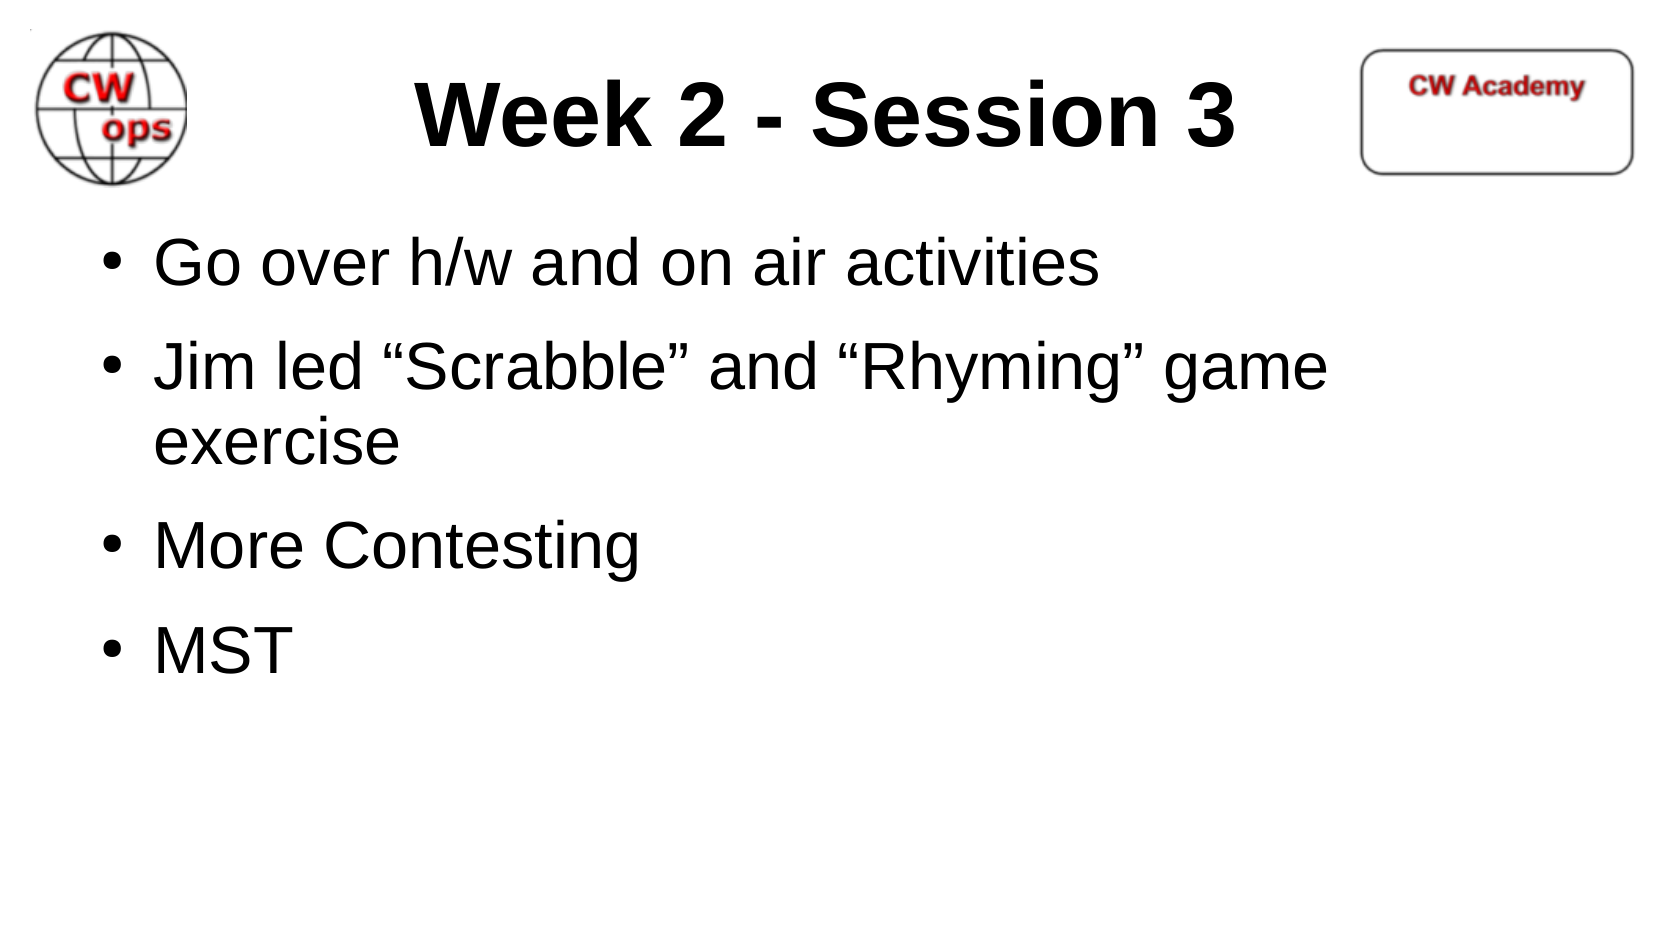

# Week 2 - Session 3
Go over h/w and on air activities
Jim led “Scrabble” and “Rhyming” game exercise
More Contesting
MST